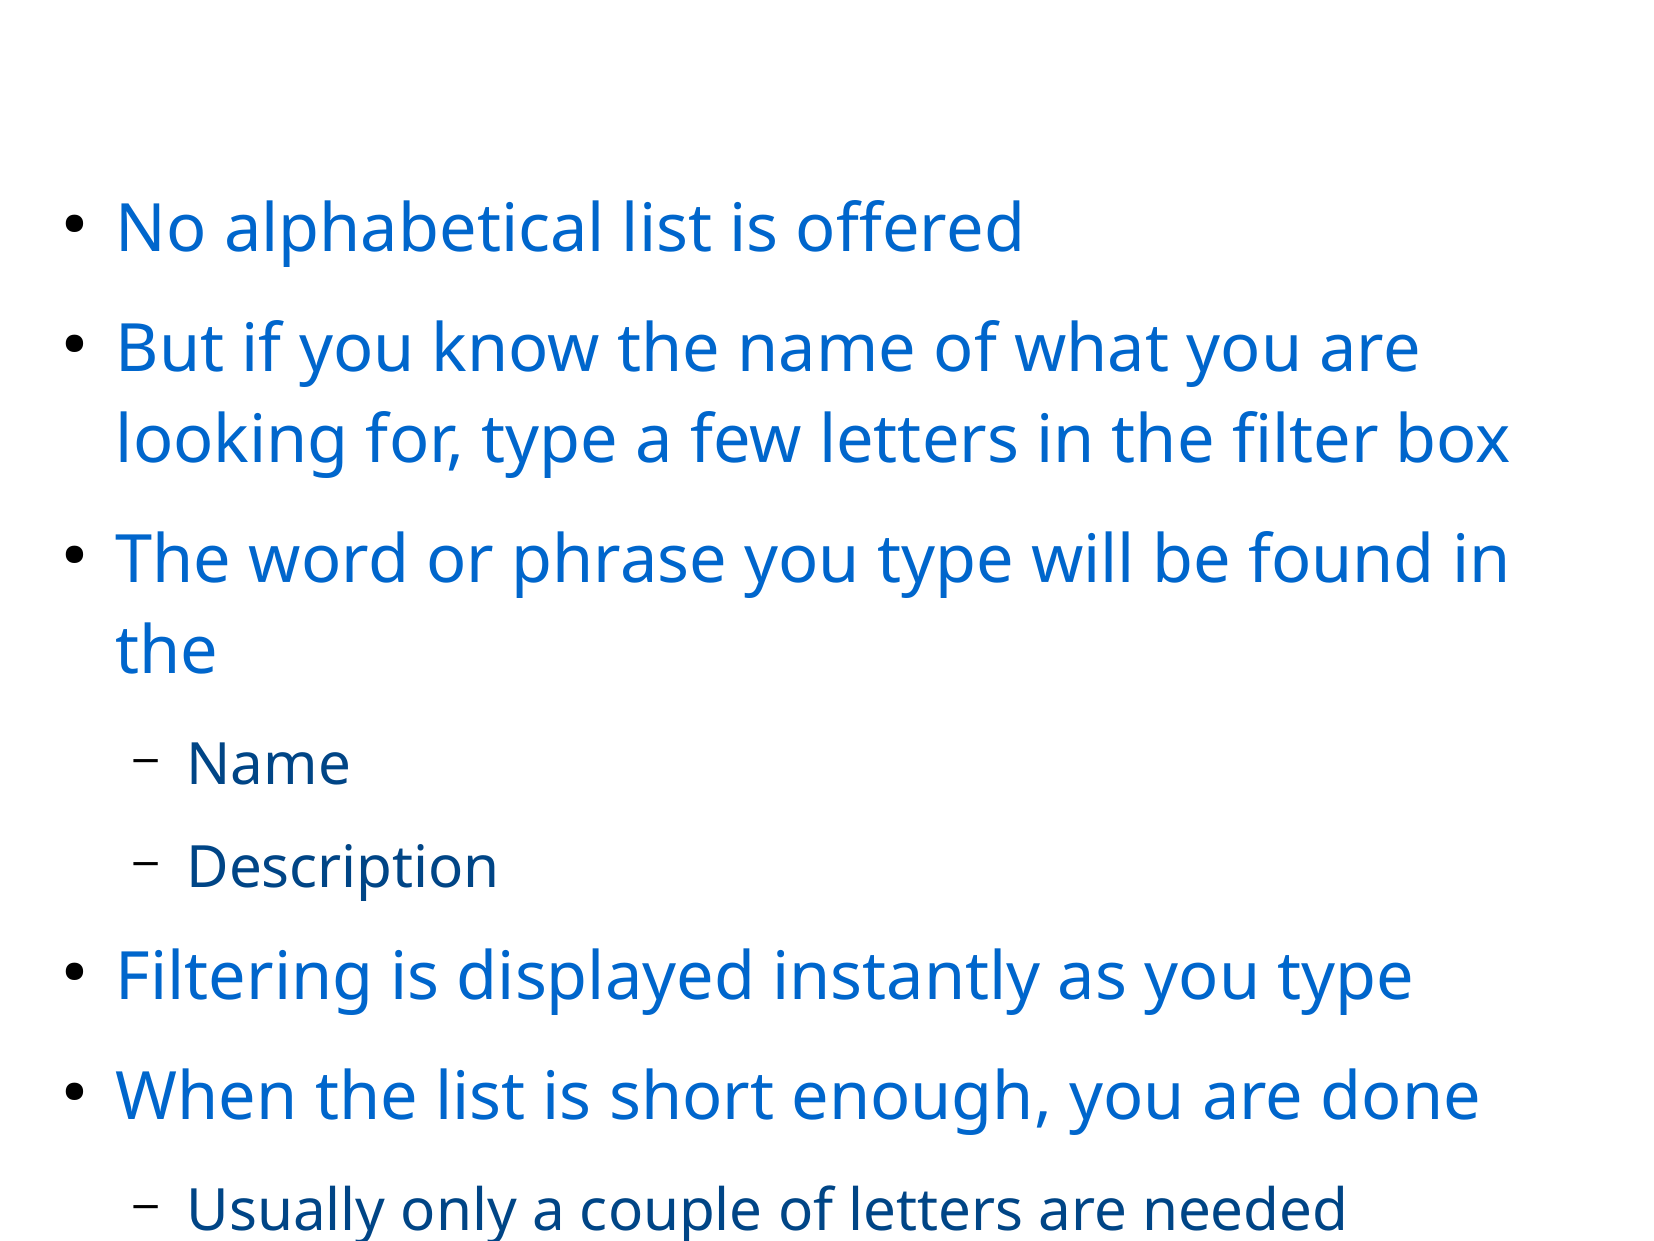

#
No alphabetical list is offered
But if you know the name of what you are looking for, type a few letters in the filter box
The word or phrase you type will be found in the
Name
Description
Filtering is displayed instantly as you type
When the list is short enough, you are done
Usually only a couple of letters are needed